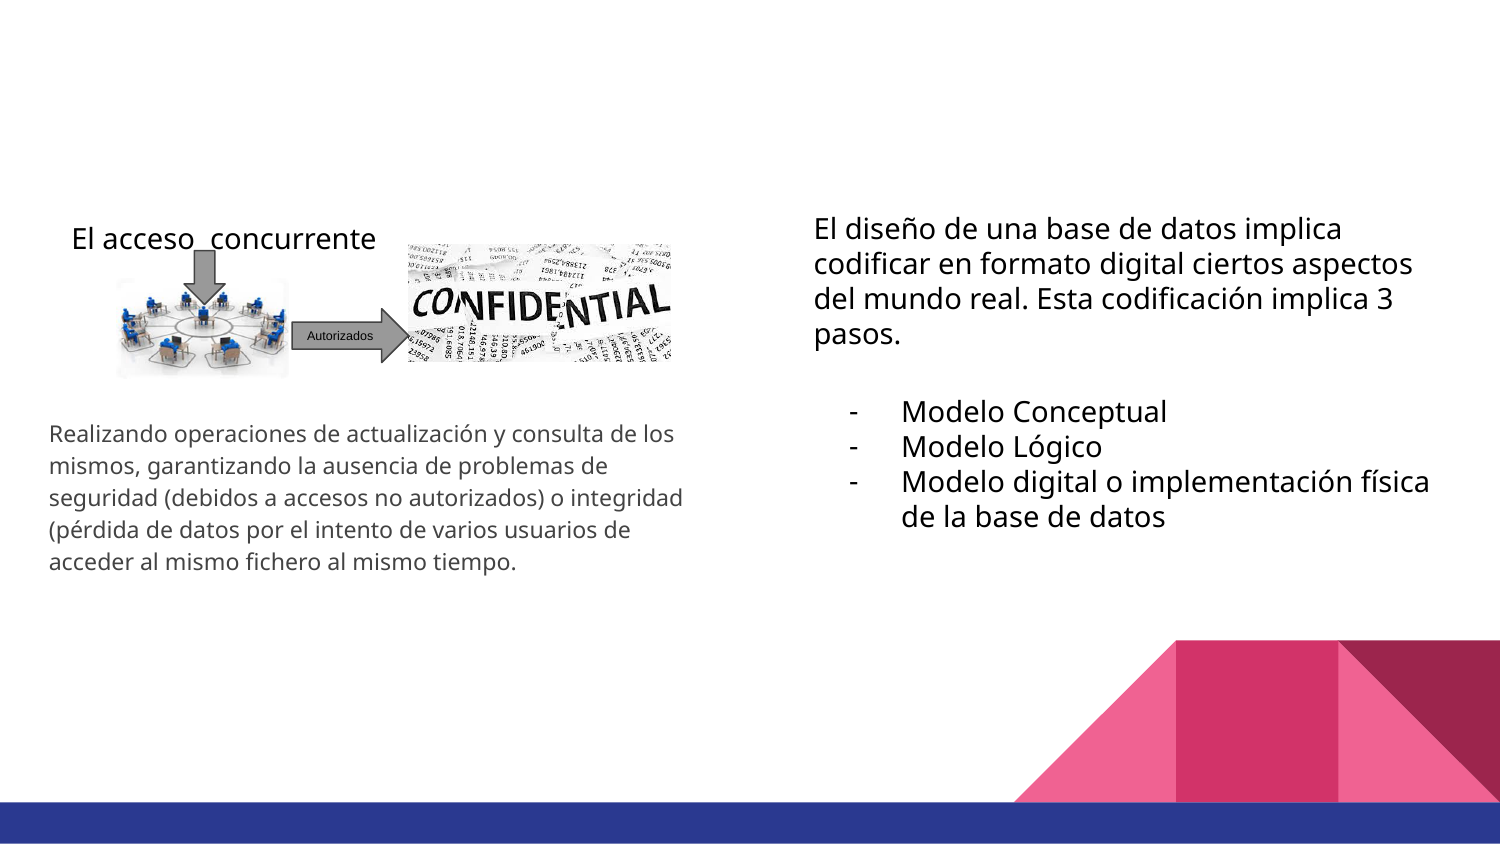

#
El diseño de una base de datos implica codificar en formato digital ciertos aspectos del mundo real. Esta codificación implica 3 pasos.
El acceso concurrente
Autorizados
Modelo Conceptual
Modelo Lógico
Modelo digital o implementación física de la base de datos
Realizando operaciones de actualización y consulta de los mismos, garantizando la ausencia de problemas de seguridad (debidos a accesos no autorizados) o integridad (pérdida de datos por el intento de varios usuarios de acceder al mismo fichero al mismo tiempo.